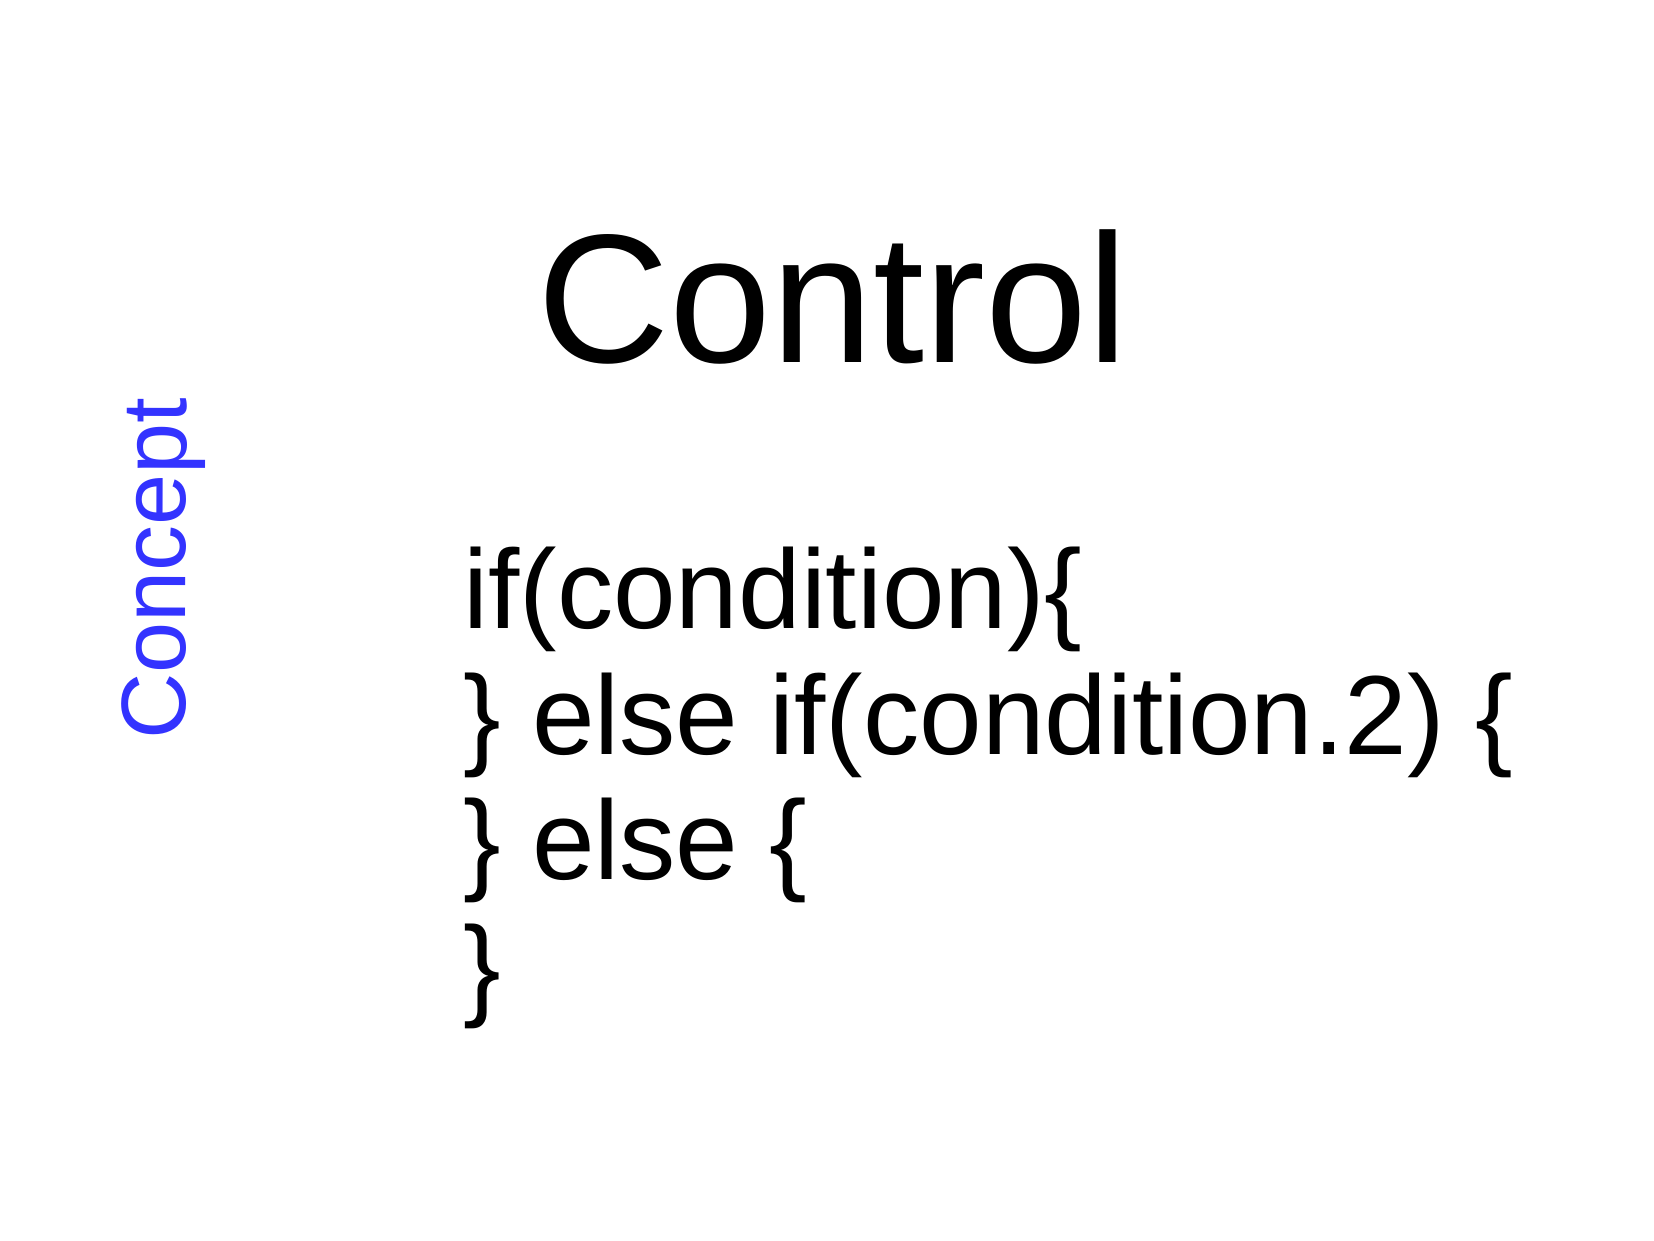

Control
					if(condition){
					} else if(condition.2) {
					} else {
					}
# Concept